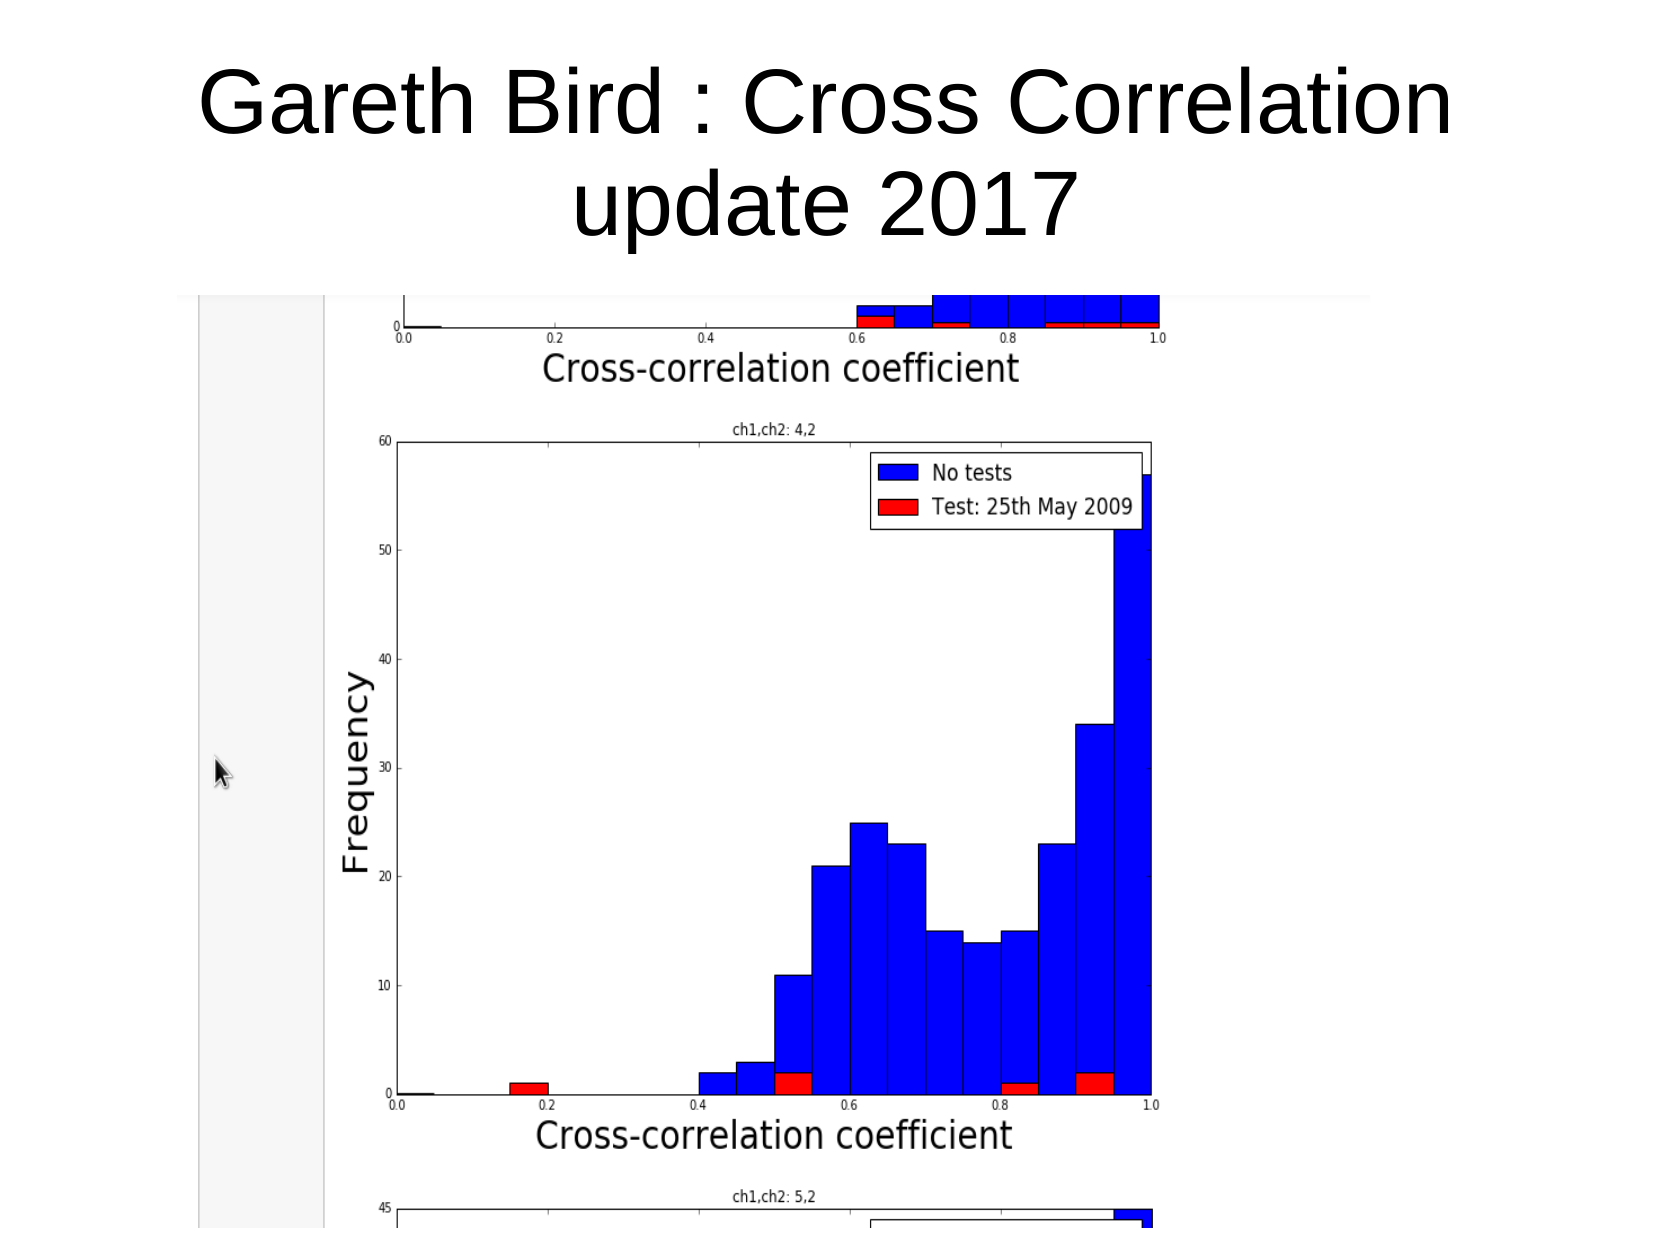

# Gareth Bird : Cross Correlation update 2017